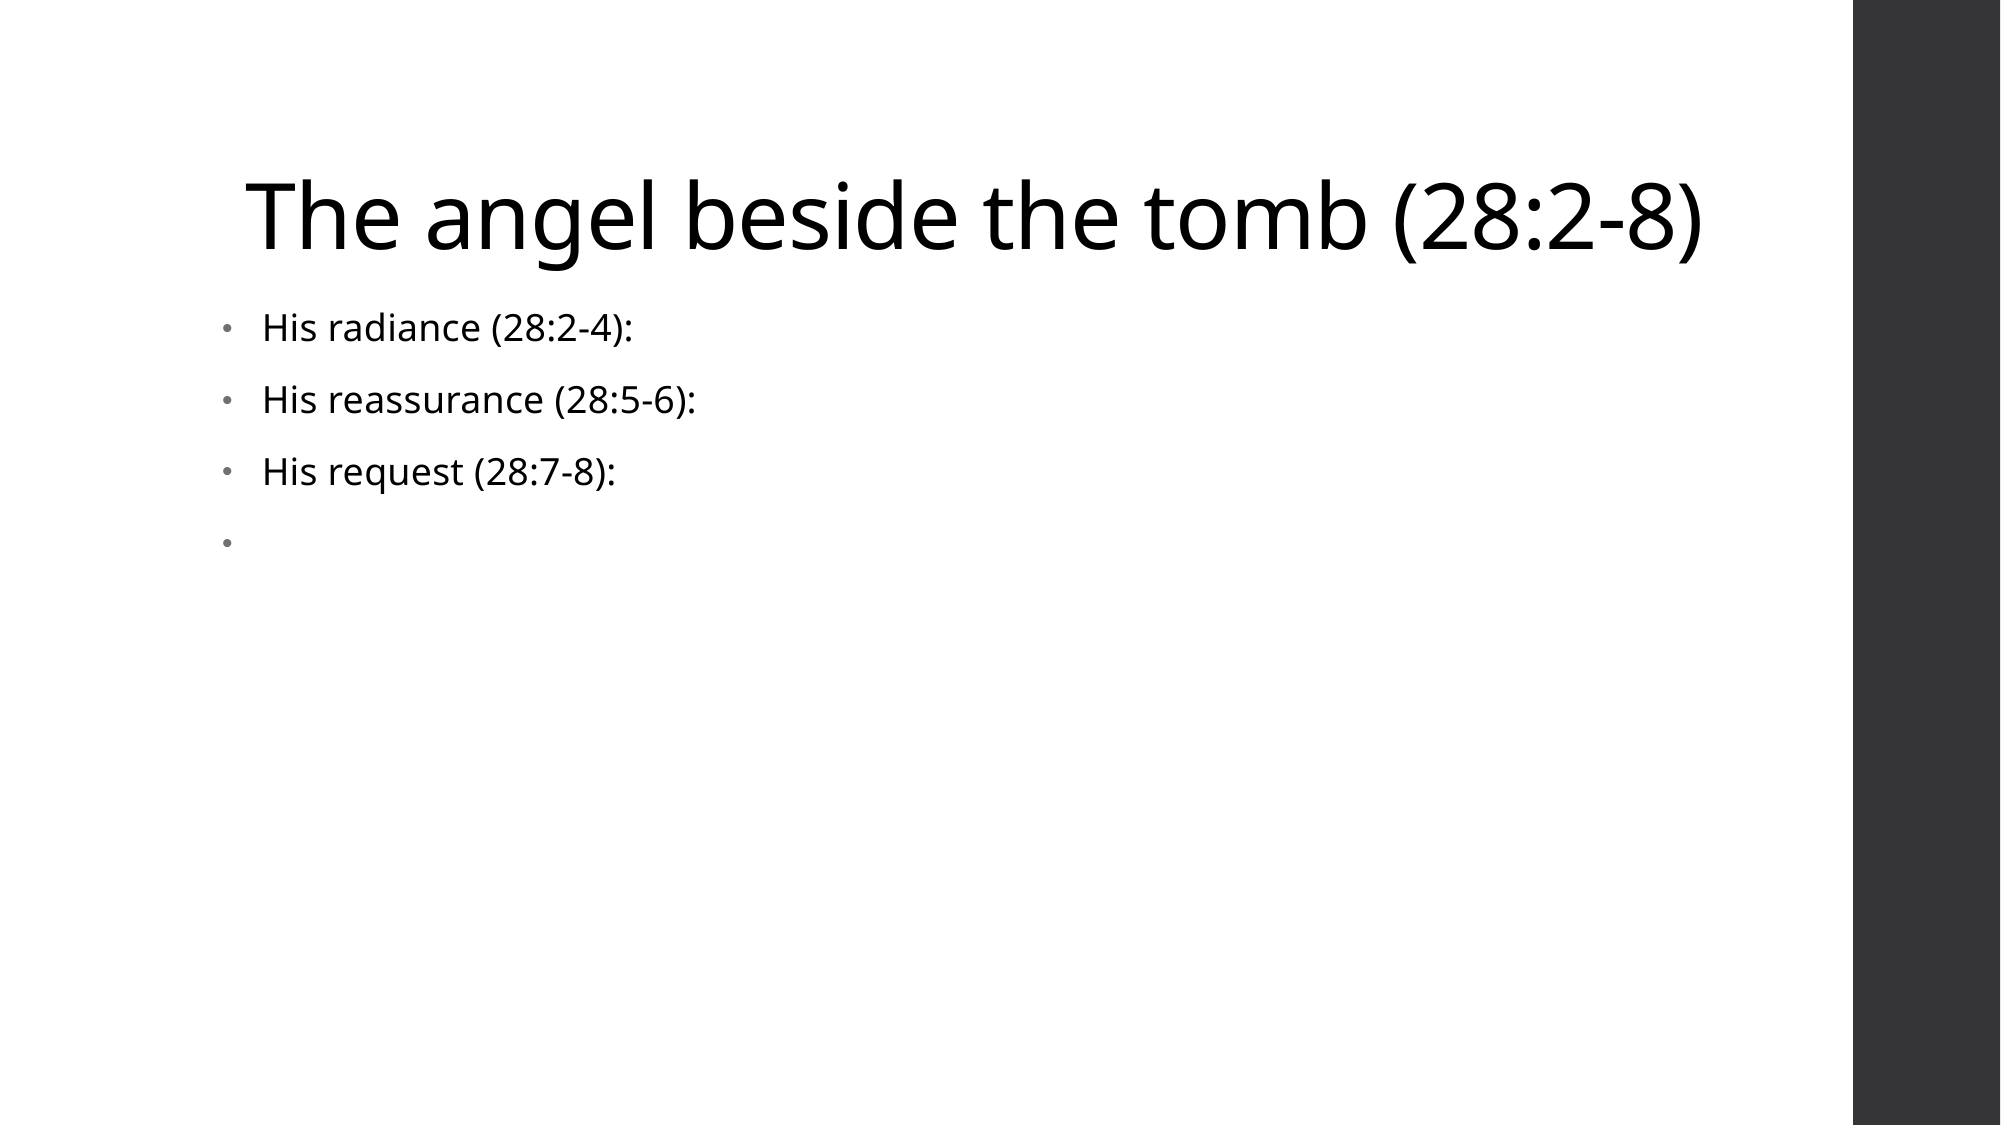

# The angel beside the tomb (28:2-8)
 His radiance (28:2-4):
 His reassurance (28:5-6):
 His request (28:7-8):